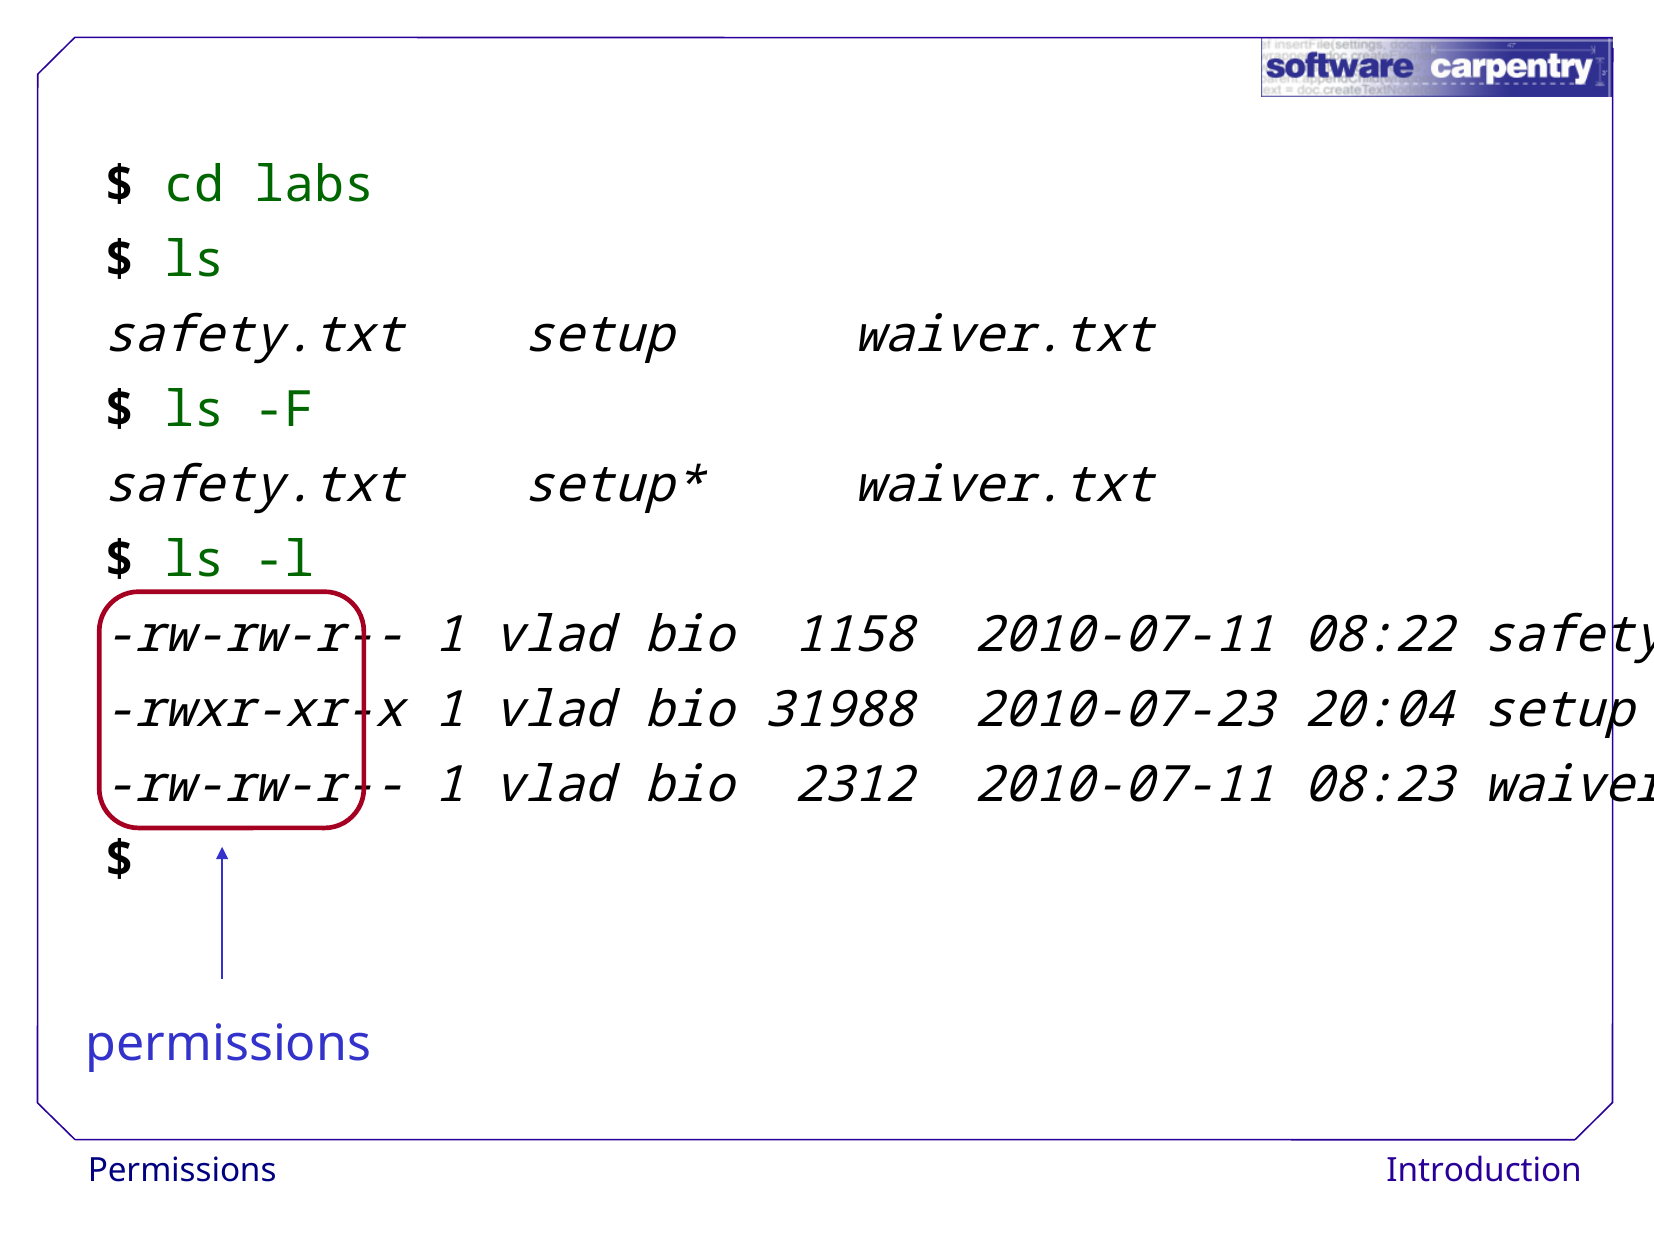

$ cd labs
$ ls
safety.txt setup waiver.txt
$ ls -F
safety.txt setup* waiver.txt
$ ls -l
-rw-rw-r-- 1 vlad bio 1158 2010-07-11 08:22 safety.txt
-rwxr-xr-x 1 vlad bio 31988 2010-07-23 20:04 setup
-rw-rw-r-- 1 vlad bio 2312 2010-07-11 08:23 waiver.txt
$
permissions